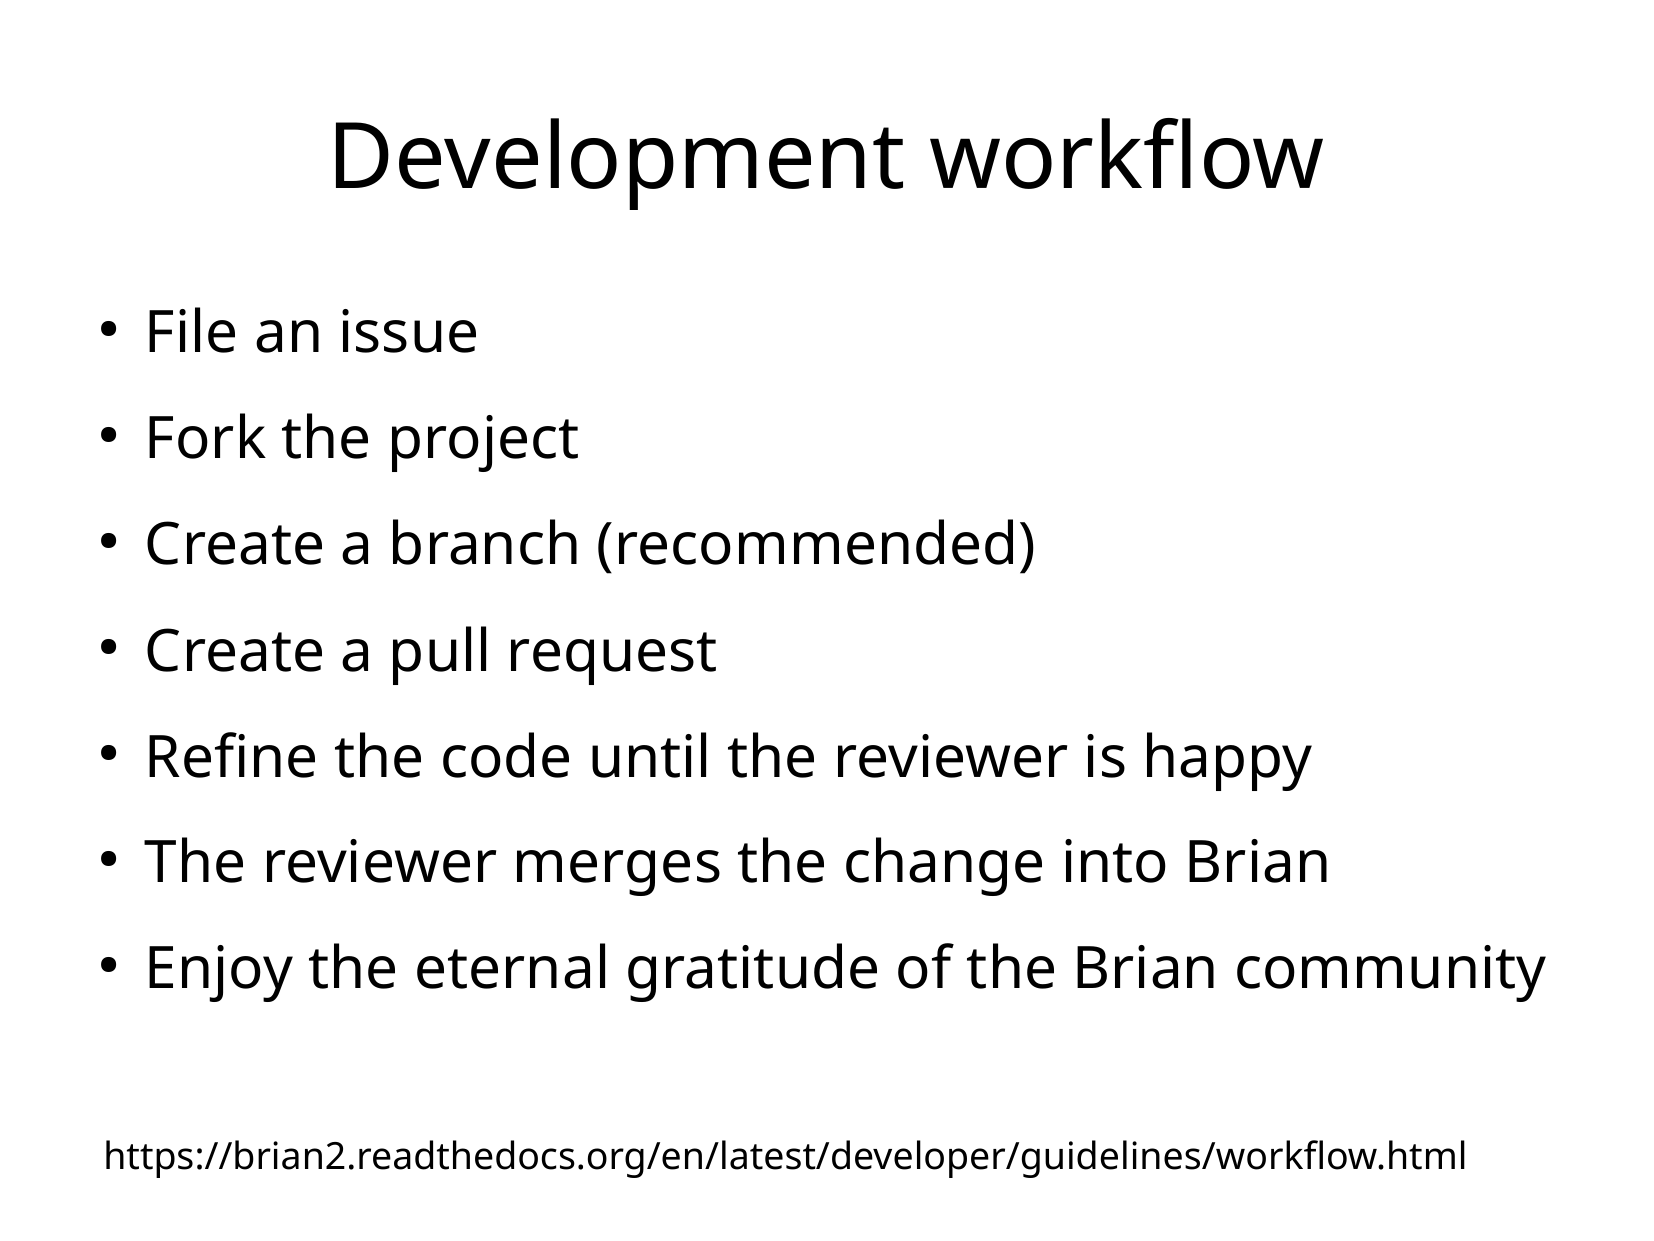

# Development workflow
File an issue
Fork the project
Create a branch (recommended)
Create a pull request
Refine the code until the reviewer is happy
The reviewer merges the change into Brian
Enjoy the eternal gratitude of the Brian community
https://brian2.readthedocs.org/en/latest/developer/guidelines/workflow.html